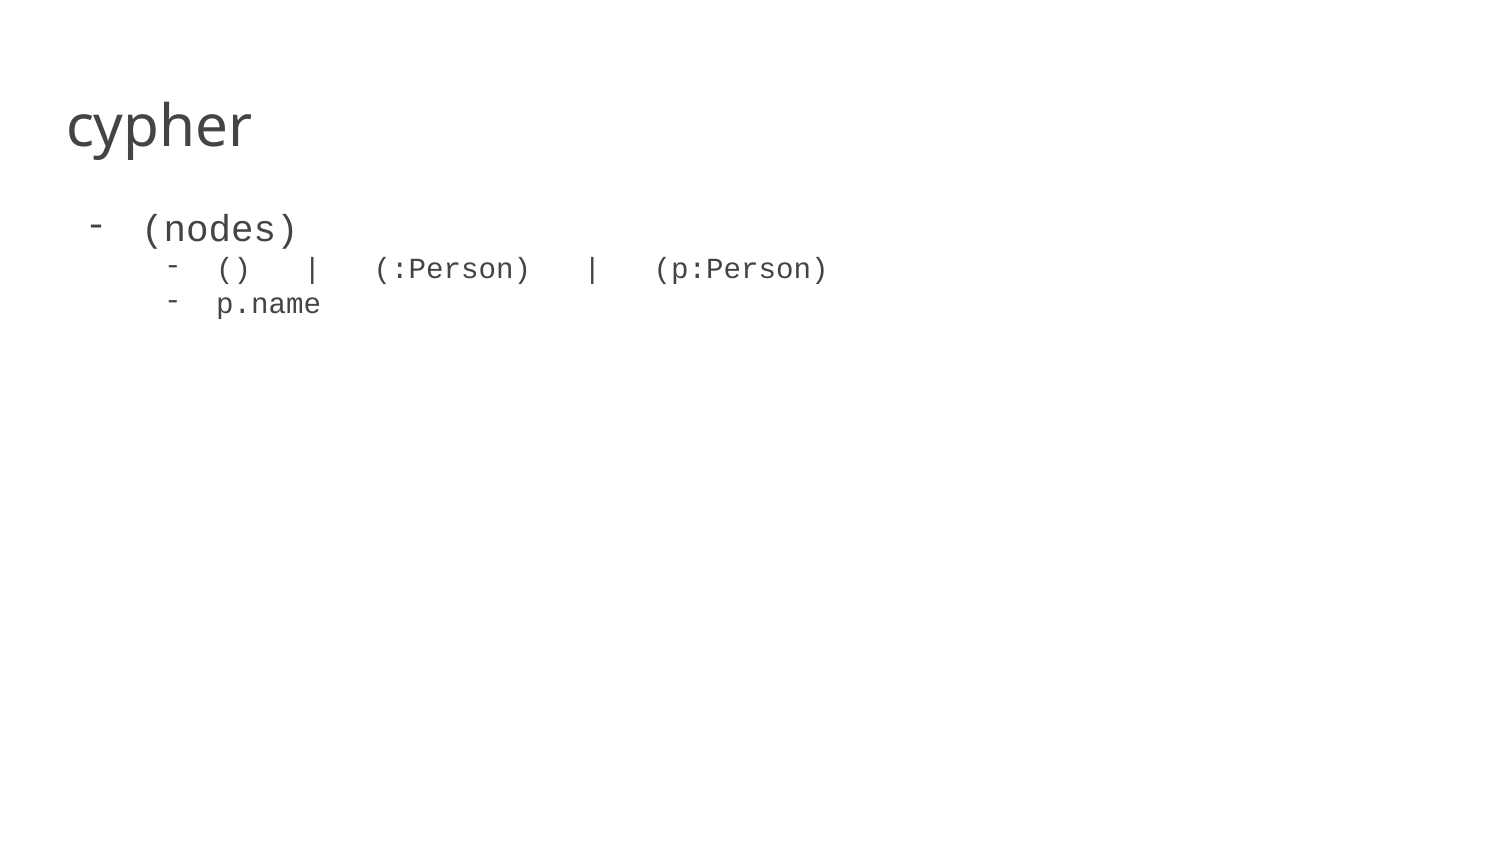

# cypher
(nodes)
() | (:Person) | (p:Person)
p.name